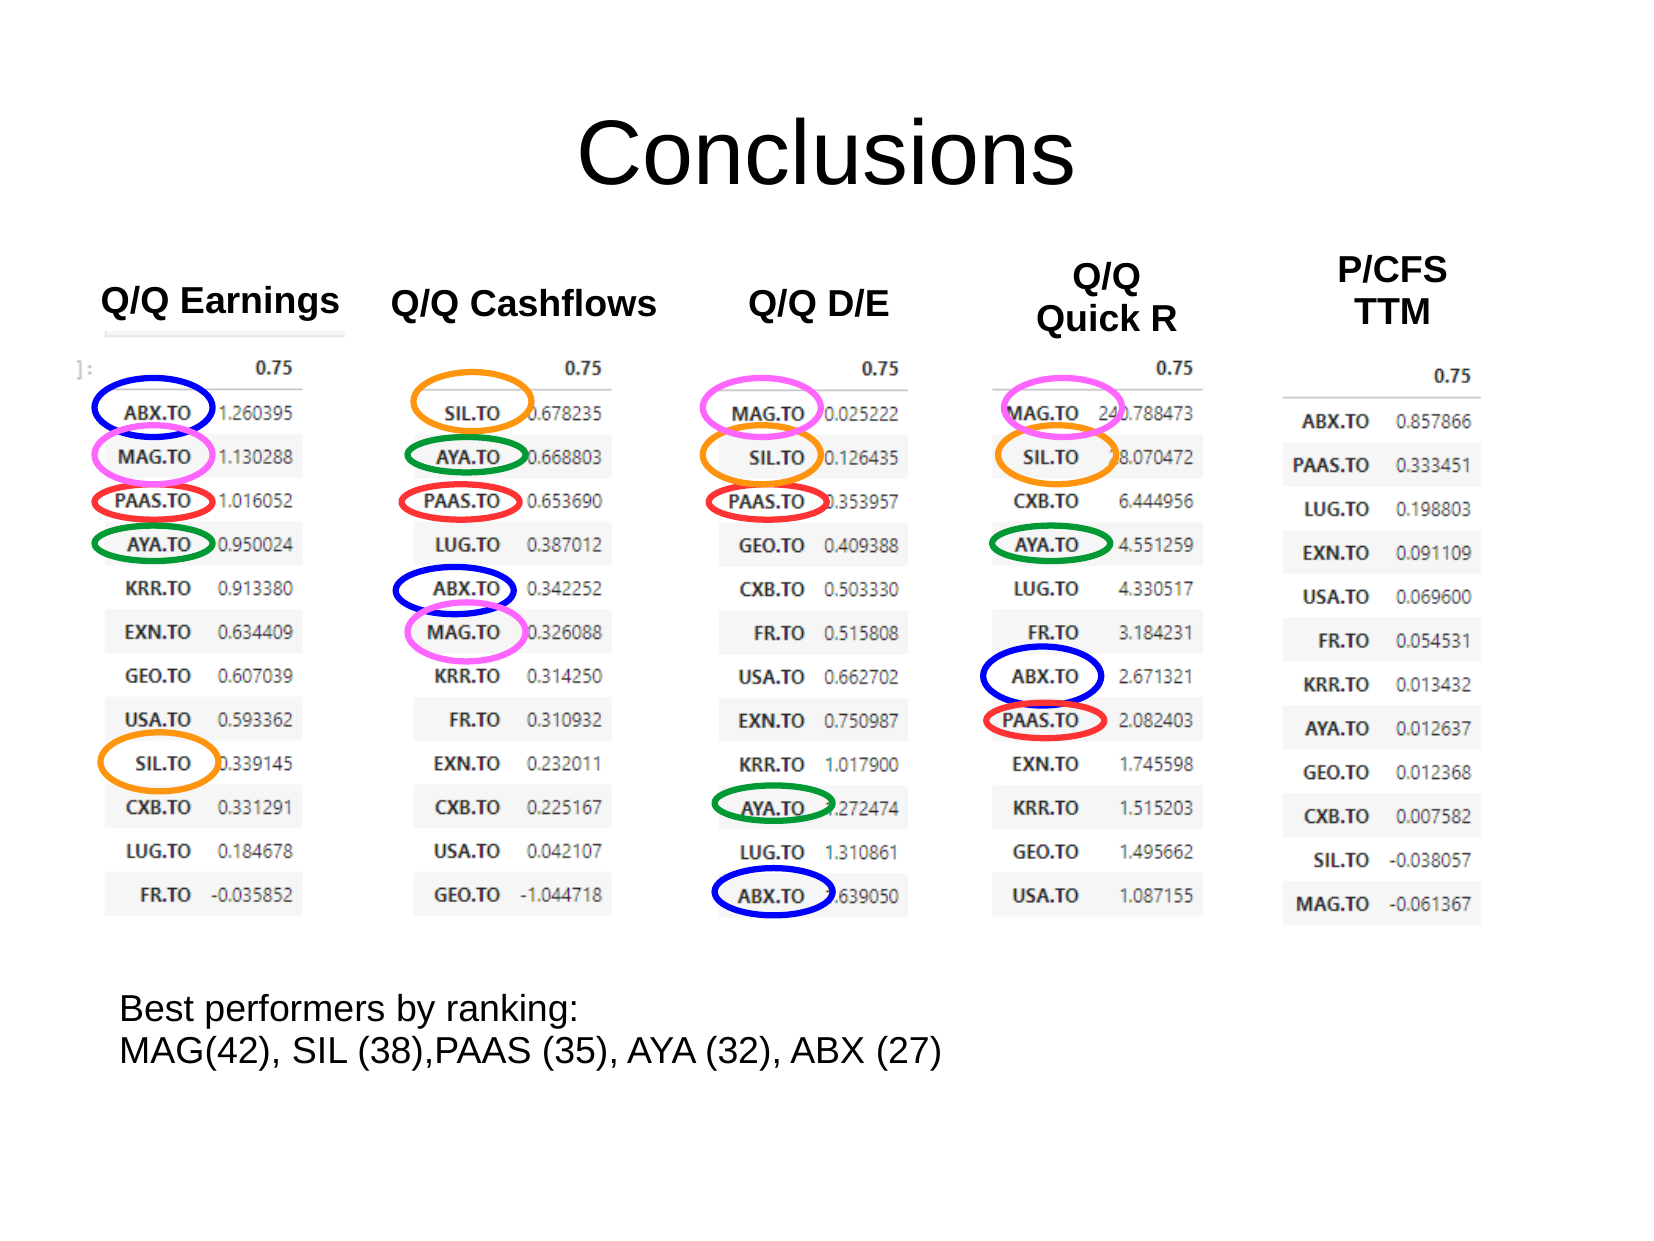

# Conclusions
P/CFS
TTM
Q/Q Quick R
Q/Q Earnings
Q/Q D/E
Q/Q Cashflows
Best performers by ranking:
MAG(42), SIL (38),PAAS (35), AYA (32), ABX (27)